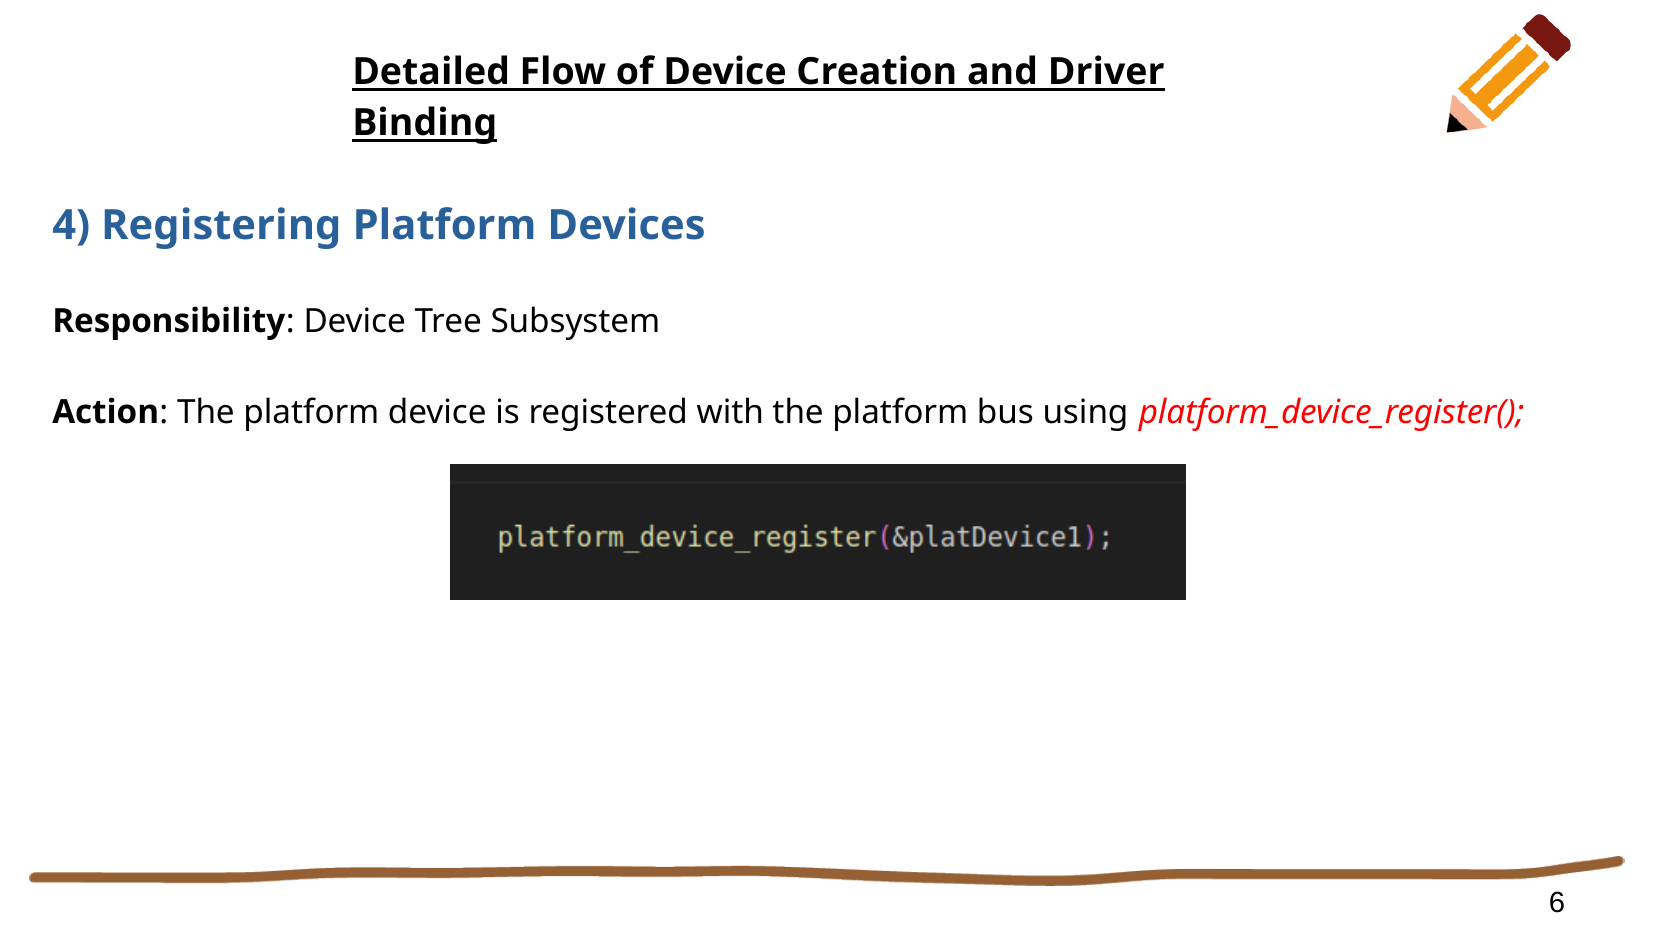

Detailed Flow of Device Creation and Driver Binding
4) Registering Platform Devices
Responsibility: Device Tree Subsystem
Action: The platform device is registered with the platform bus using platform_device_register();
6